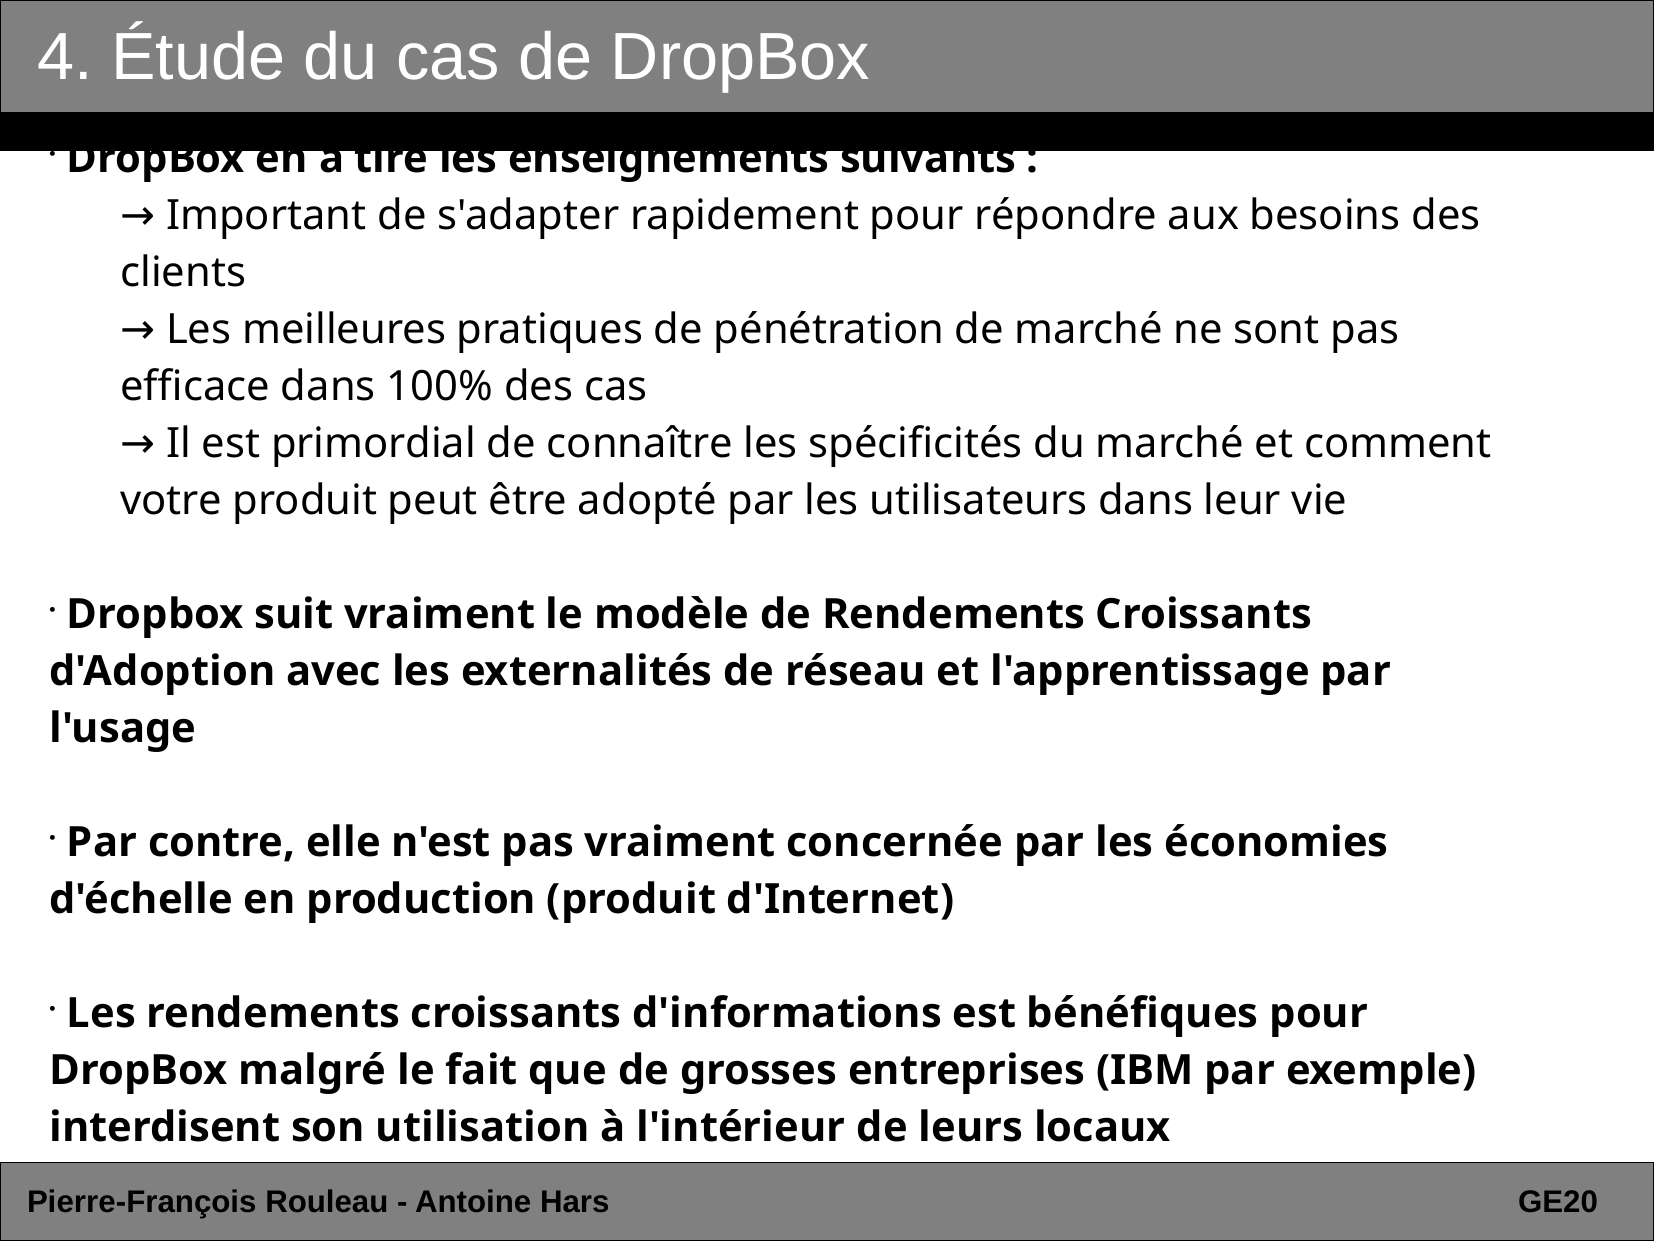

4. Étude du cas de DropBox
# DropBox en a tiré les enseignements suivants :
→ Important de s'adapter rapidement pour répondre aux besoins des clients
→ Les meilleures pratiques de pénétration de marché ne sont pas efficace dans 100% des cas
→ Il est primordial de connaître les spécificités du marché et comment votre produit peut être adopté par les utilisateurs dans leur vie
 Dropbox suit vraiment le modèle de Rendements Croissants d'Adoption avec les externalités de réseau et l'apprentissage par l'usage
 Par contre, elle n'est pas vraiment concernée par les économies d'échelle en production (produit d'Internet)
 Les rendements croissants d'informations est bénéfiques pour DropBox malgré le fait que de grosses entreprises (IBM par exemple) interdisent son utilisation à l'intérieur de leurs locaux
Pierre-François Rouleau - Antoine Hars
GE20